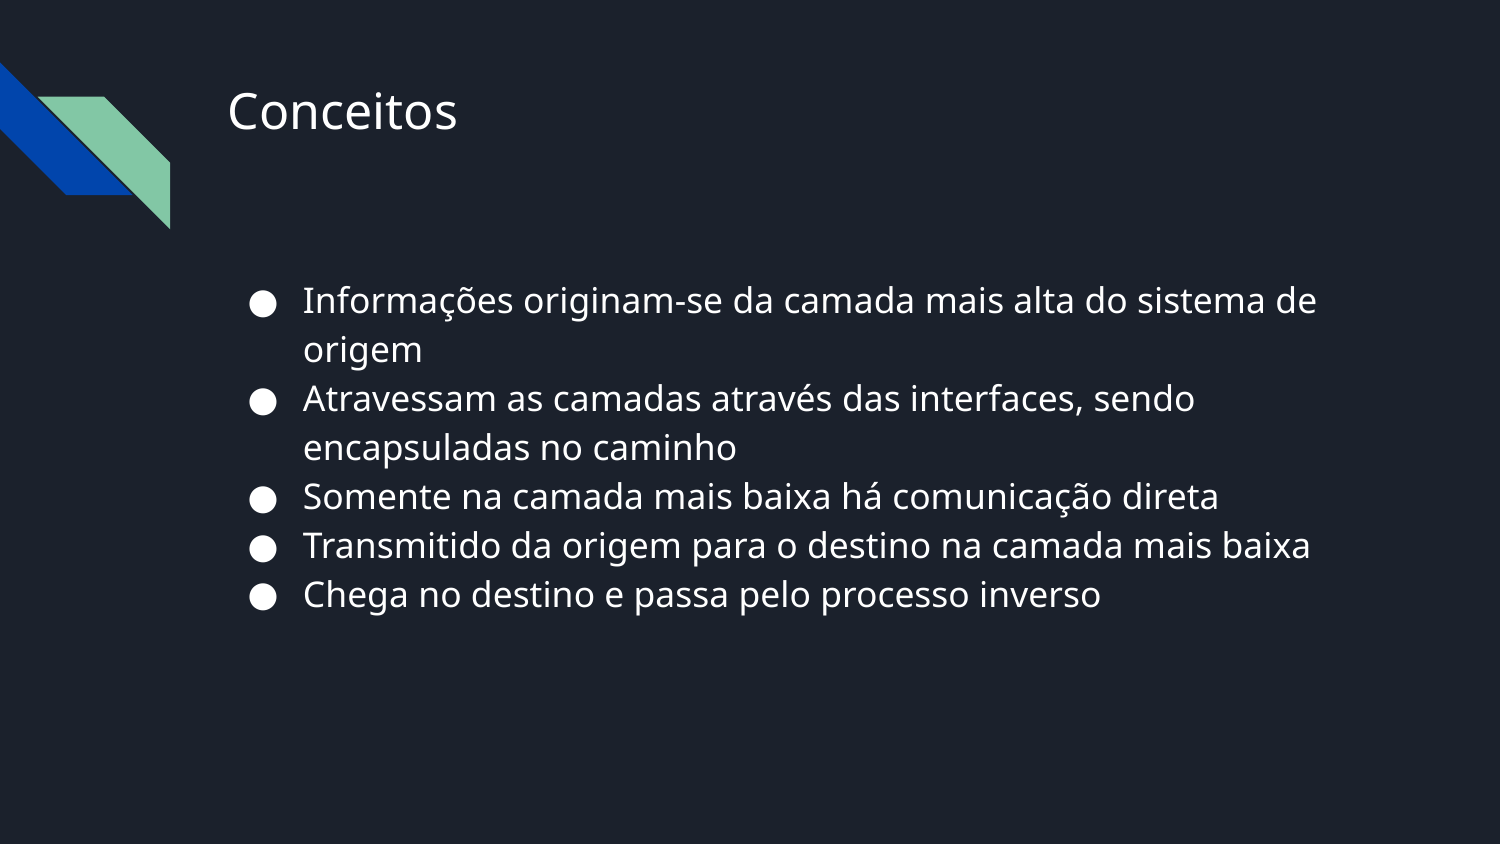

# Conceitos
Informações originam-se da camada mais alta do sistema de origem
Atravessam as camadas através das interfaces, sendo encapsuladas no caminho
Somente na camada mais baixa há comunicação direta
Transmitido da origem para o destino na camada mais baixa
Chega no destino e passa pelo processo inverso